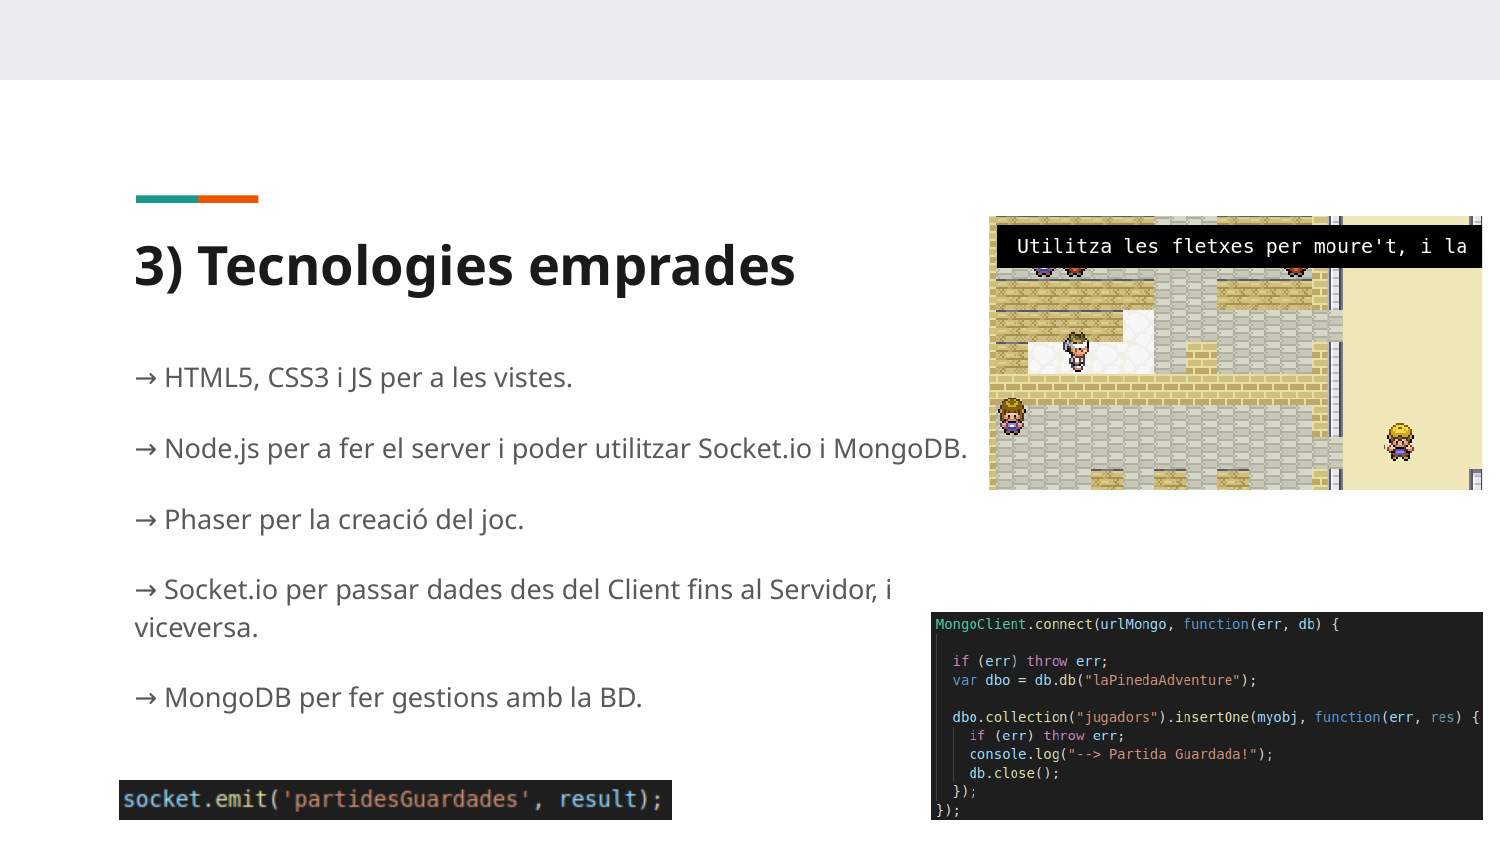

# 3) Tecnologies emprades
→ HTML5, CSS3 i JS per a les vistes.
→ Node.js per a fer el server i poder utilitzar Socket.io i MongoDB.
→ Phaser per la creació del joc.
→ Socket.io per passar dades des del Client fins al Servidor, i viceversa.
→ MongoDB per fer gestions amb la BD.